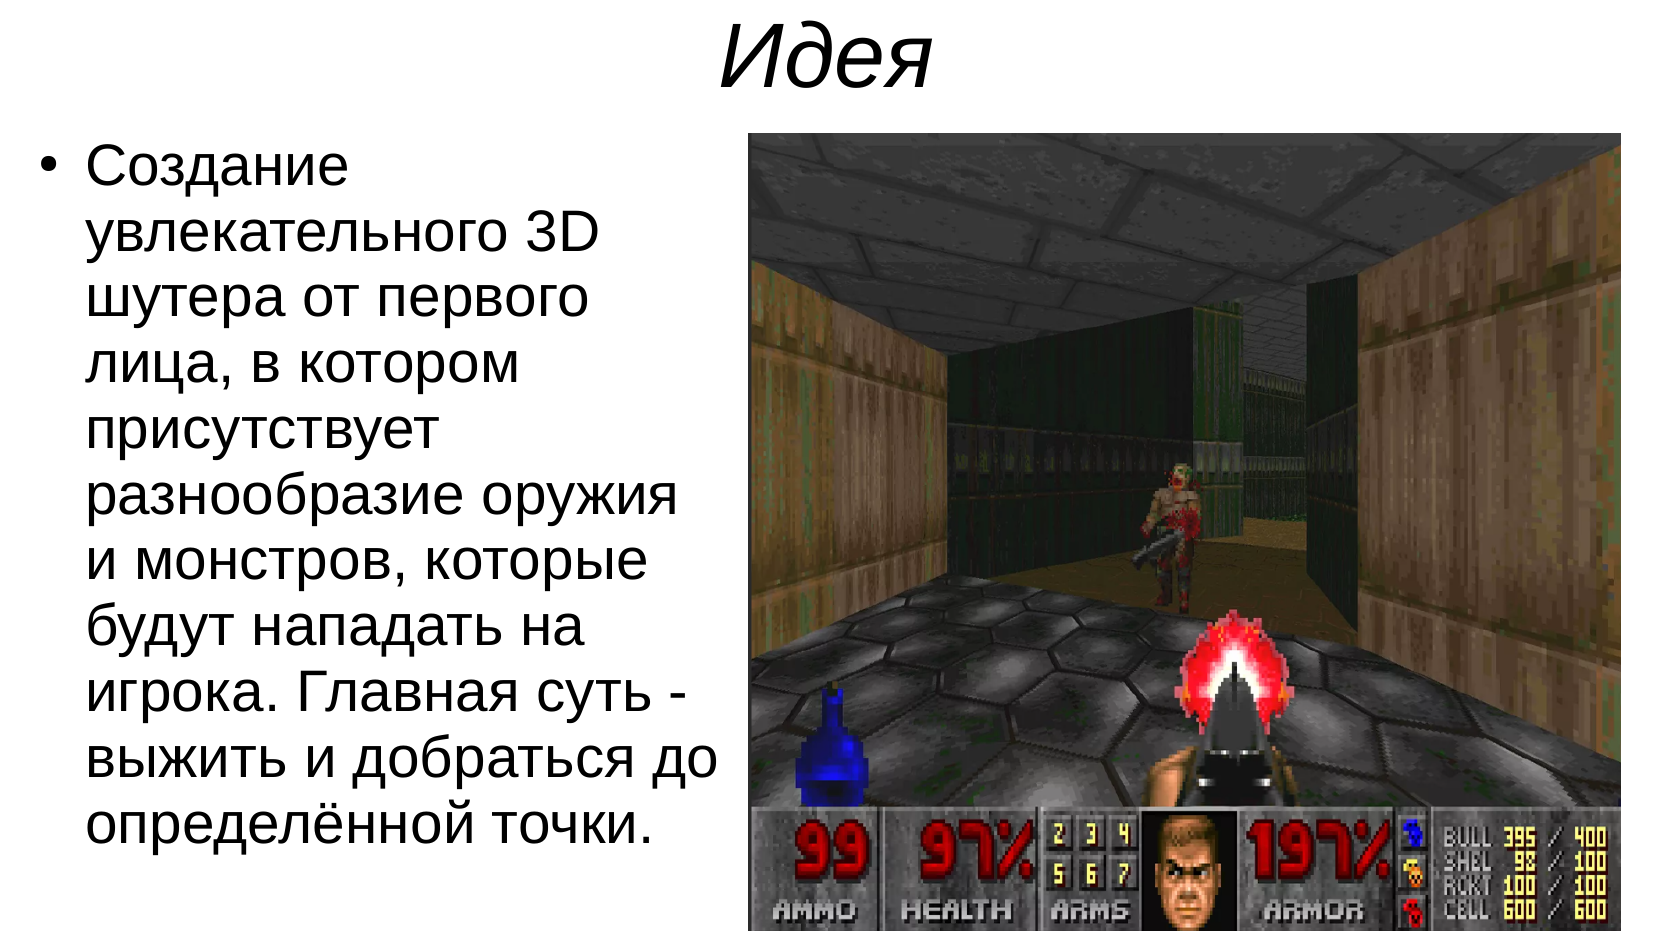

# Идея
Создание увлекательного 3D шутера от первого лица, в котором присутствует разнообразие оружия и монстров, которые будут нападать на игрока. Главная суть - выжить и добраться до определённой точки.